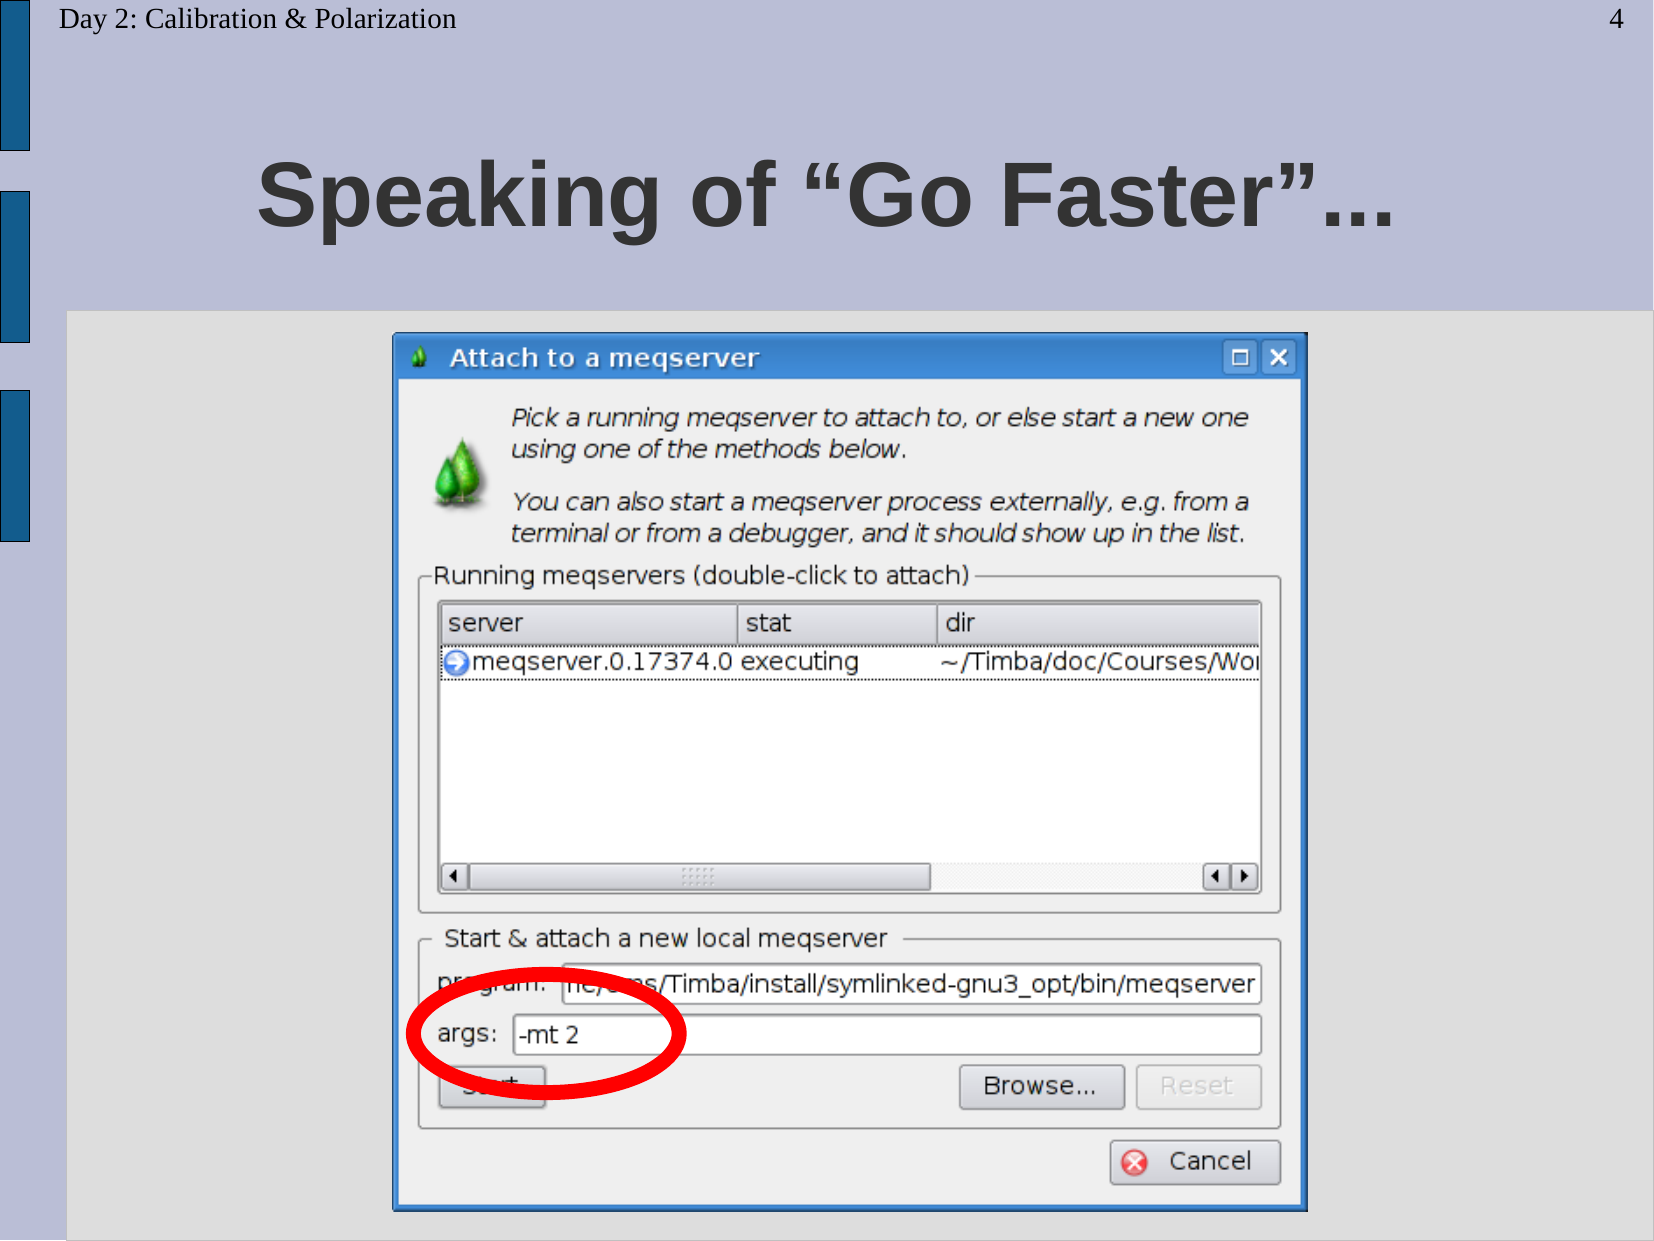

Day 2: Calibration & Polarization
4
# Speaking of “Go Faster”...